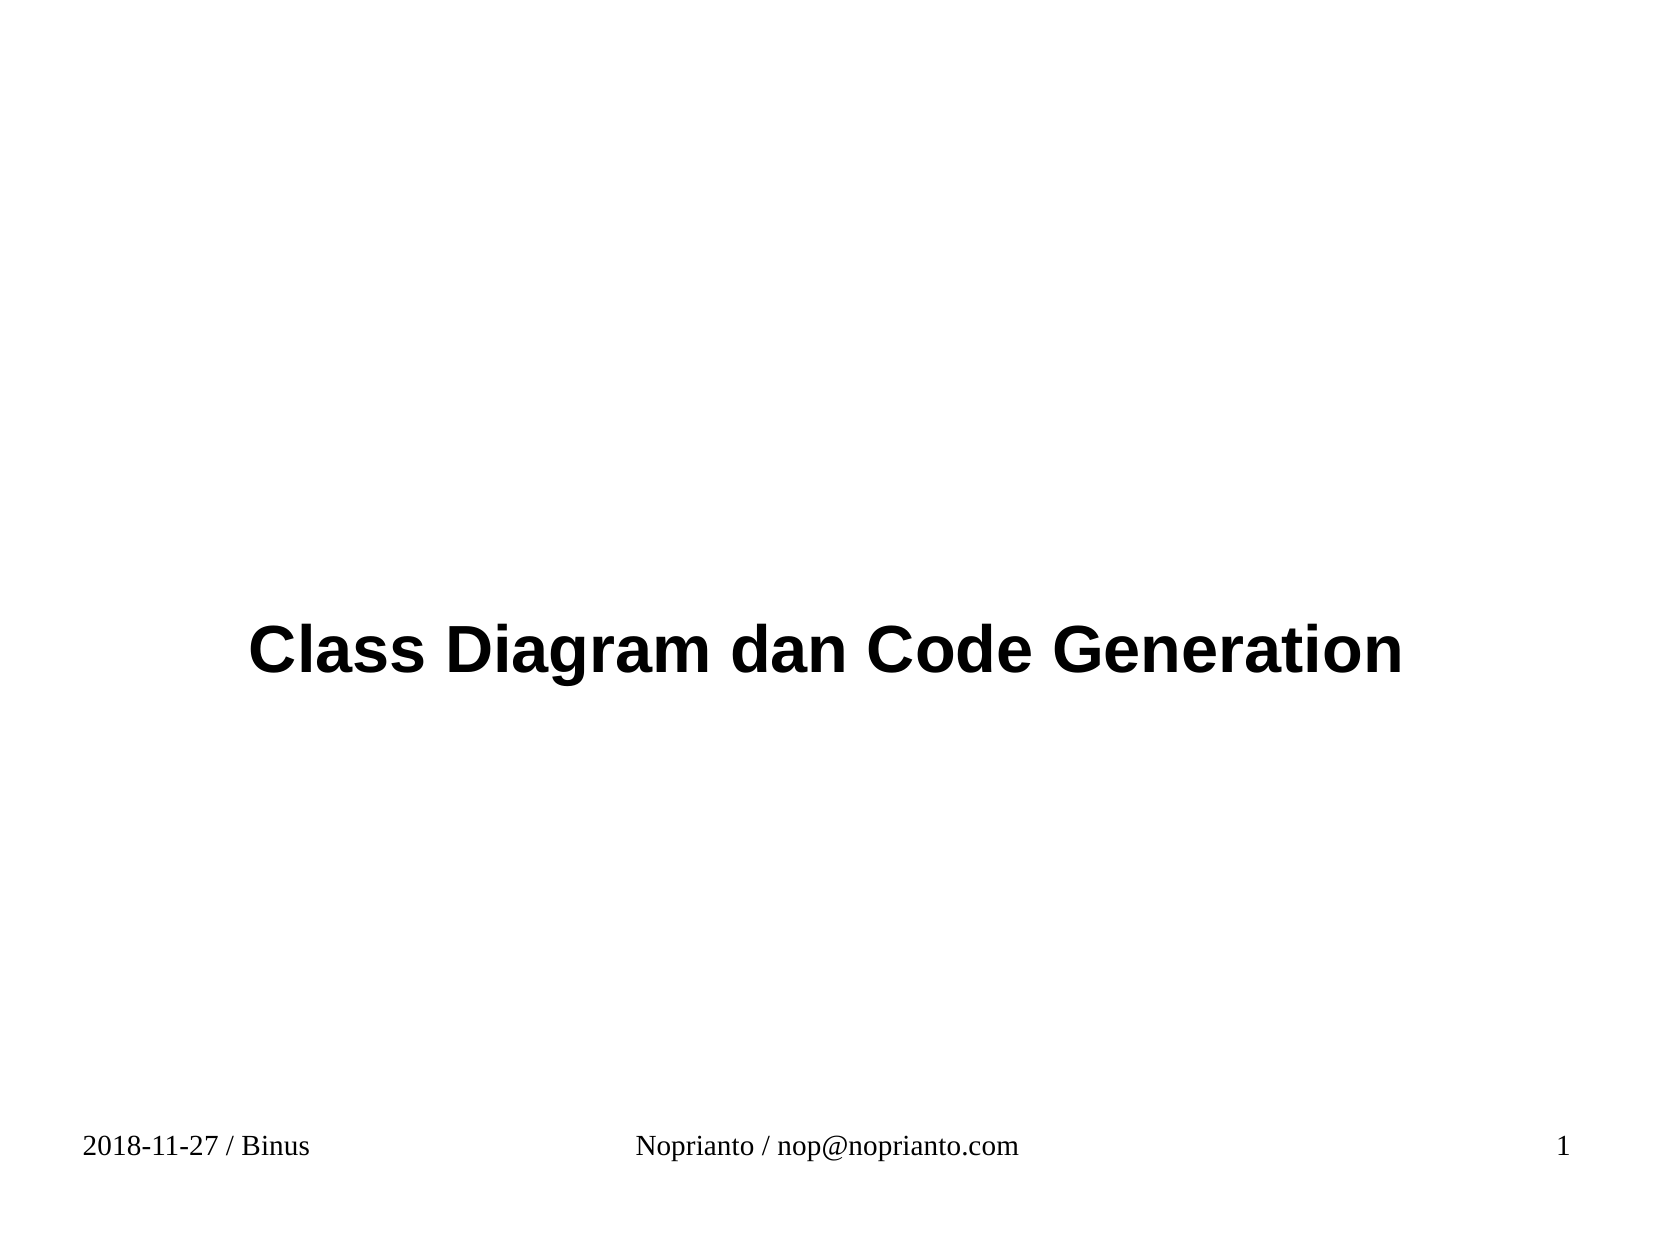

# Class Diagram dan Code Generation
2018-11-27 / Binus
Noprianto / nop@noprianto.com
1